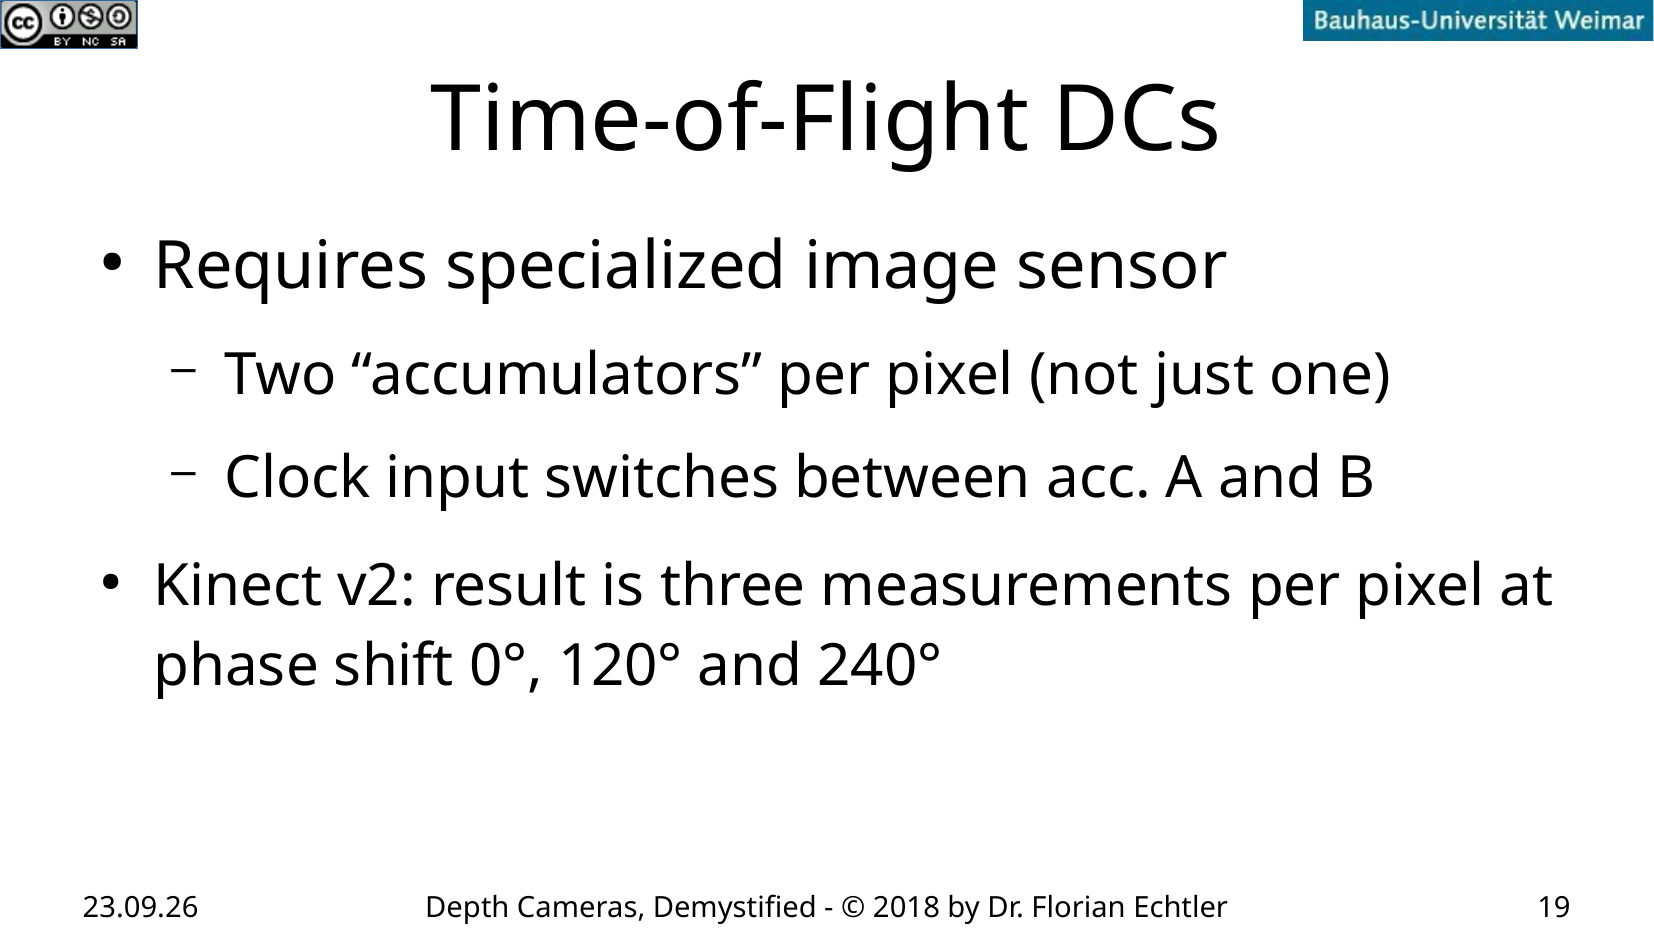

# Time-of-Flight DCs
Requires specialized image sensor
Two “accumulators” per pixel (not just one)
Clock input switches between acc. A and B
Kinect v2: result is three measurements per pixel at phase shift 0°, 120° and 240°
Depth Cameras, Demystified - © 2018 by Dr. Florian Echtler
19